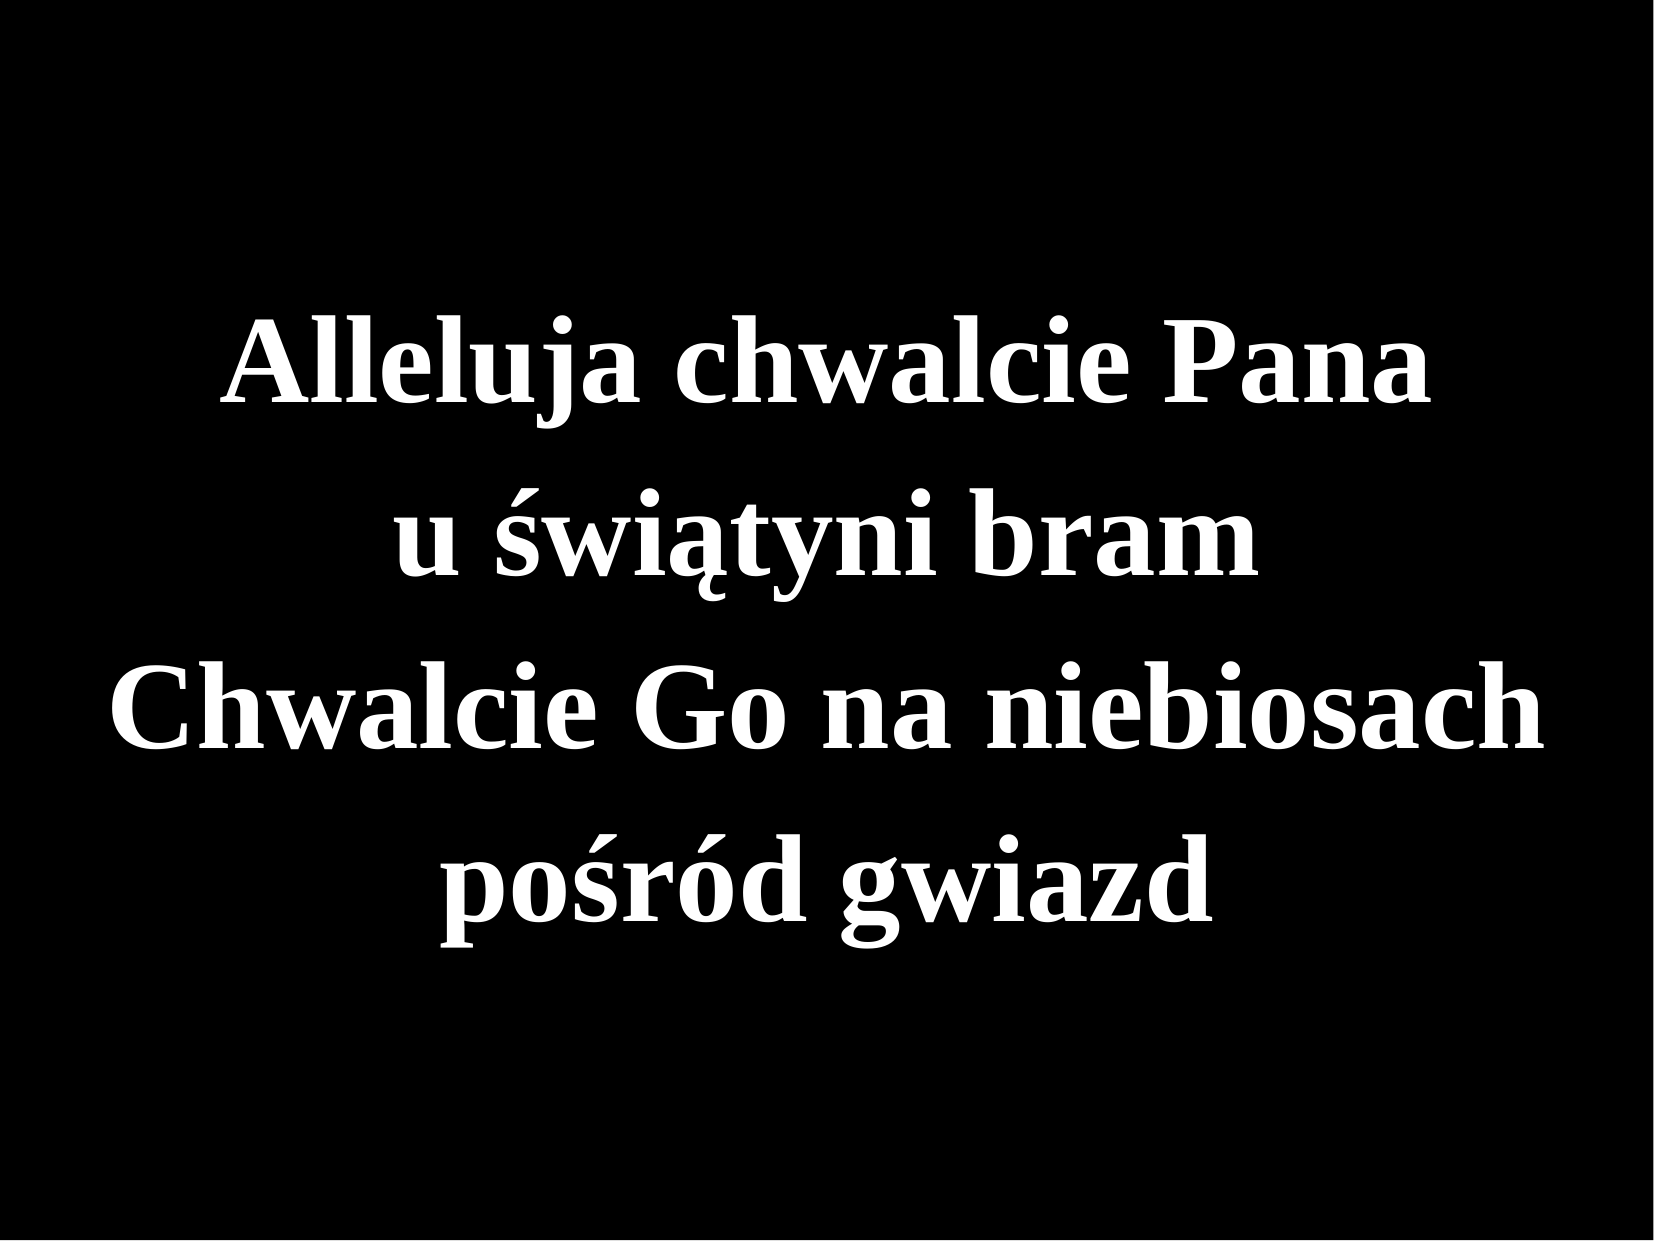

# Alleluja chwalcie Pana ppp u świątyni bram ppp Chwalcie Go na niebiosach ppp pośród gwiazd